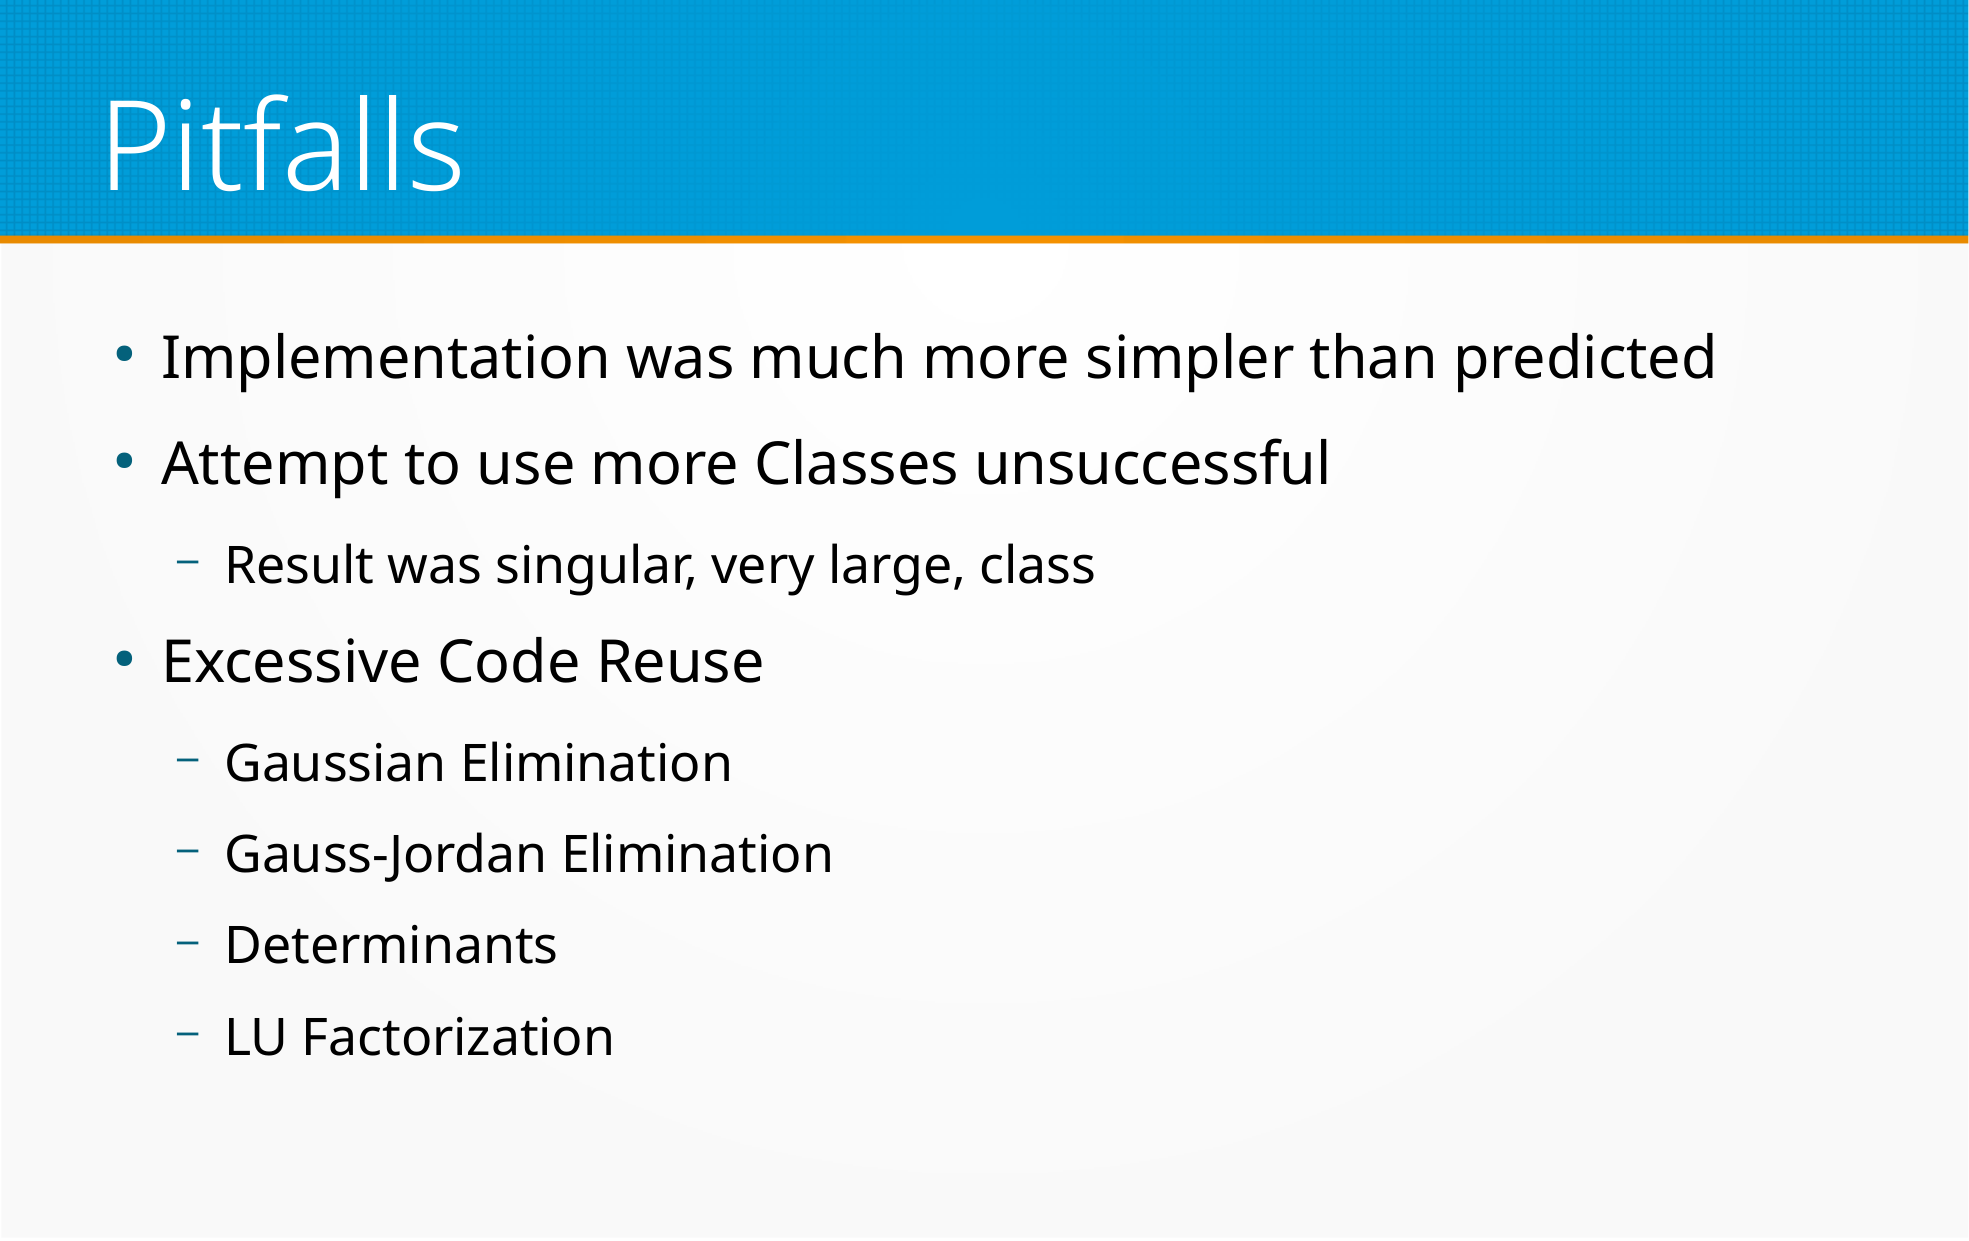

# Pitfalls
Implementation was much more simpler than predicted
Attempt to use more Classes unsuccessful
Result was singular, very large, class
Excessive Code Reuse
Gaussian Elimination
Gauss-Jordan Elimination
Determinants
LU Factorization